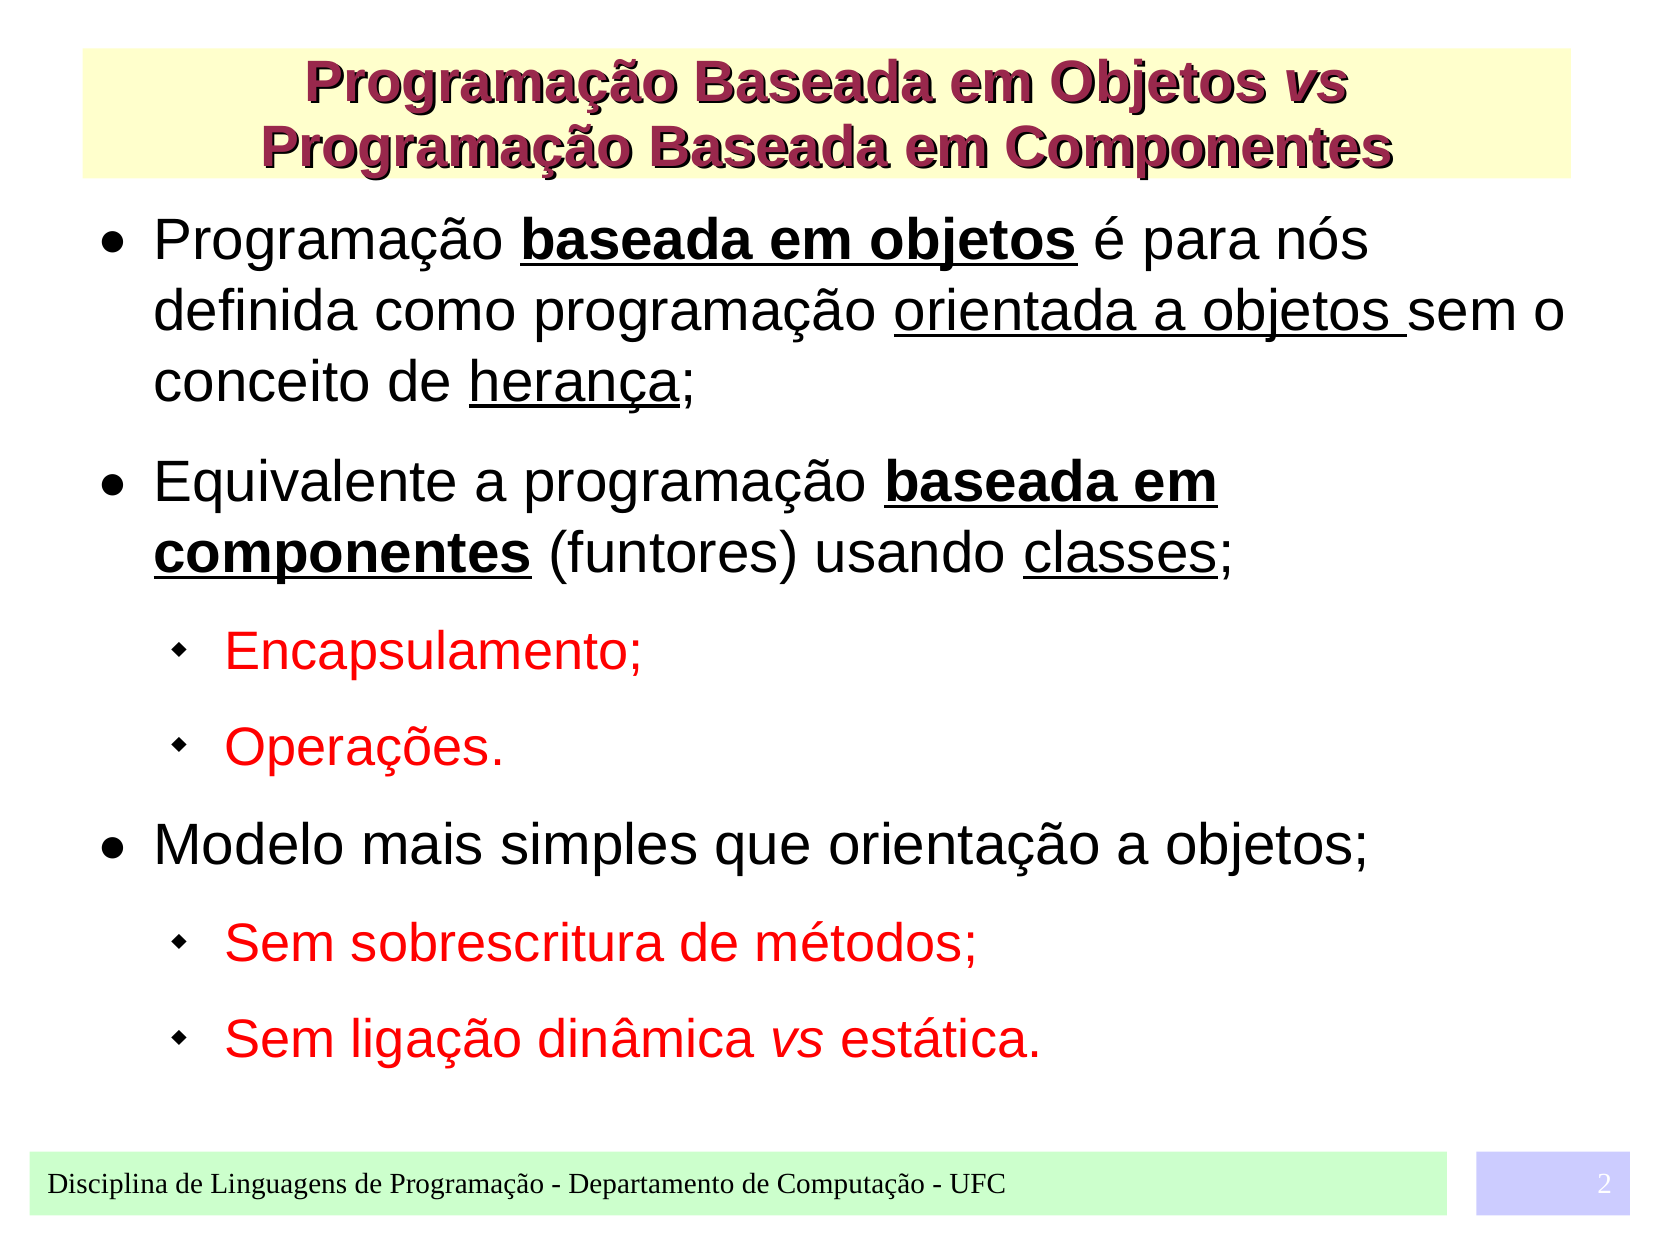

# Programação Baseada em Objetos vs Programação Baseada em Componentes
Programação baseada em objetos é para nós definida como programação orientada a objetos sem o conceito de herança;
Equivalente a programação baseada em componentes (funtores) usando classes;
Encapsulamento;
Operações.
Modelo mais simples que orientação a objetos;
Sem sobrescritura de métodos;
Sem ligação dinâmica vs estática.
Disciplina de Linguagens de Programação - Departamento de Computação - UFC
2